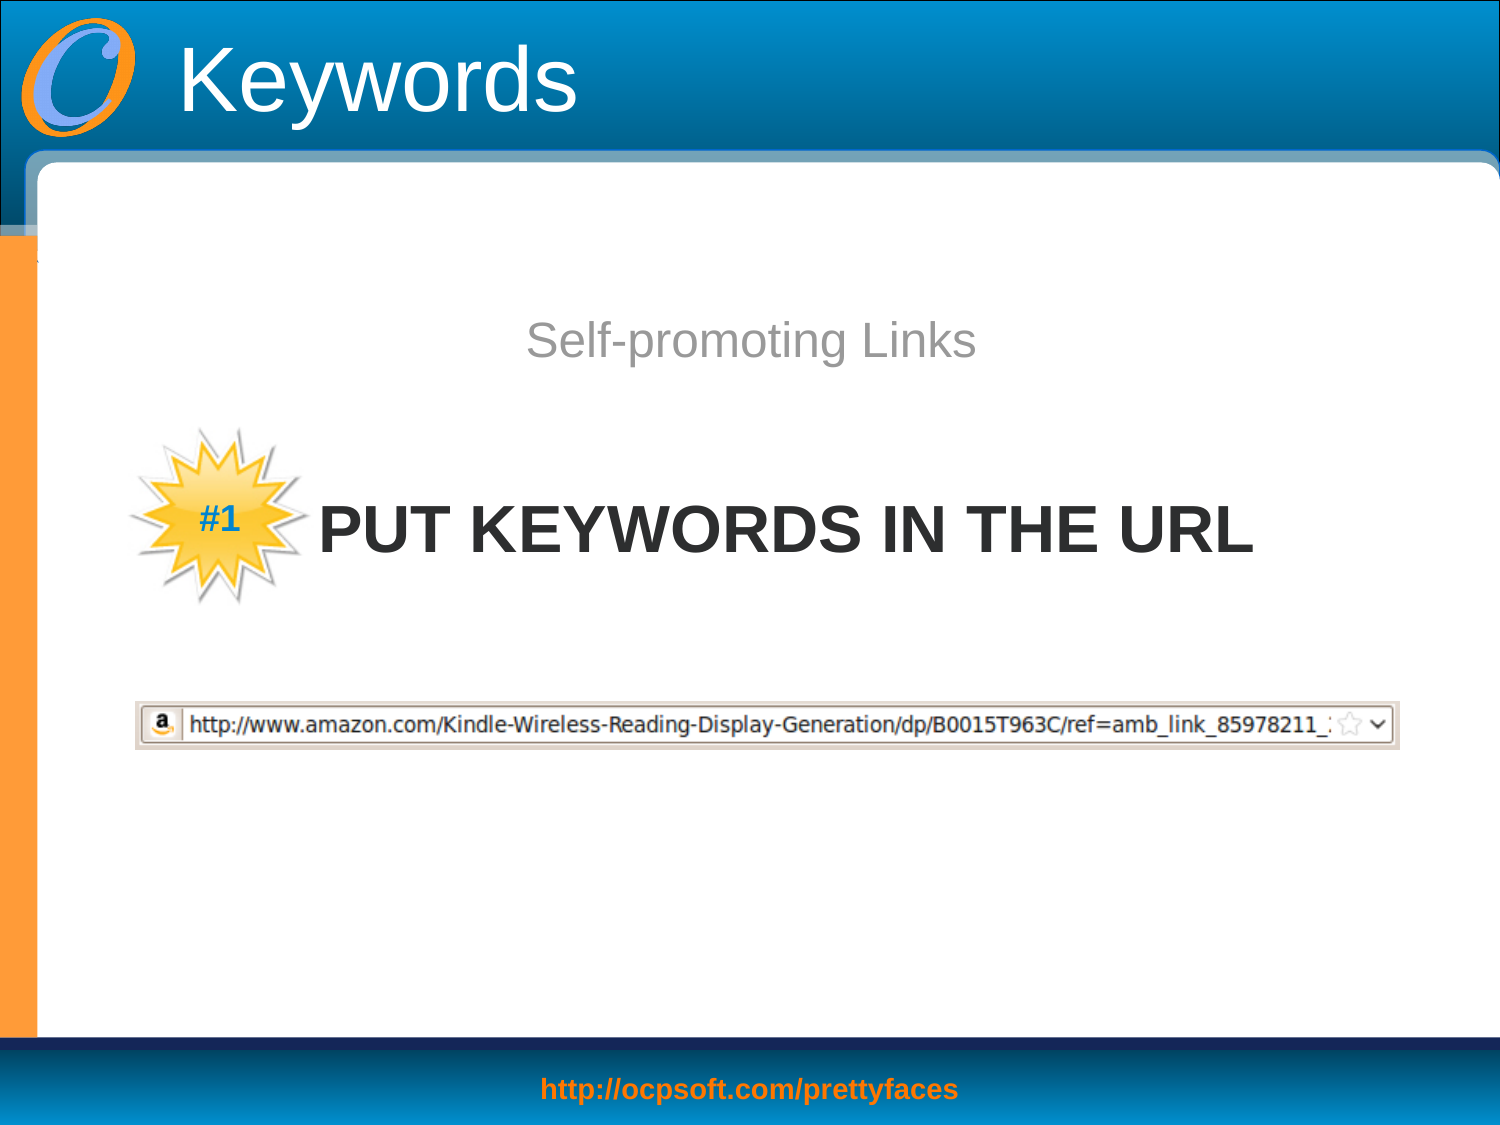

# Keywords
 PUT KEYWORDS IN THE URL
Self-promoting Links
#1